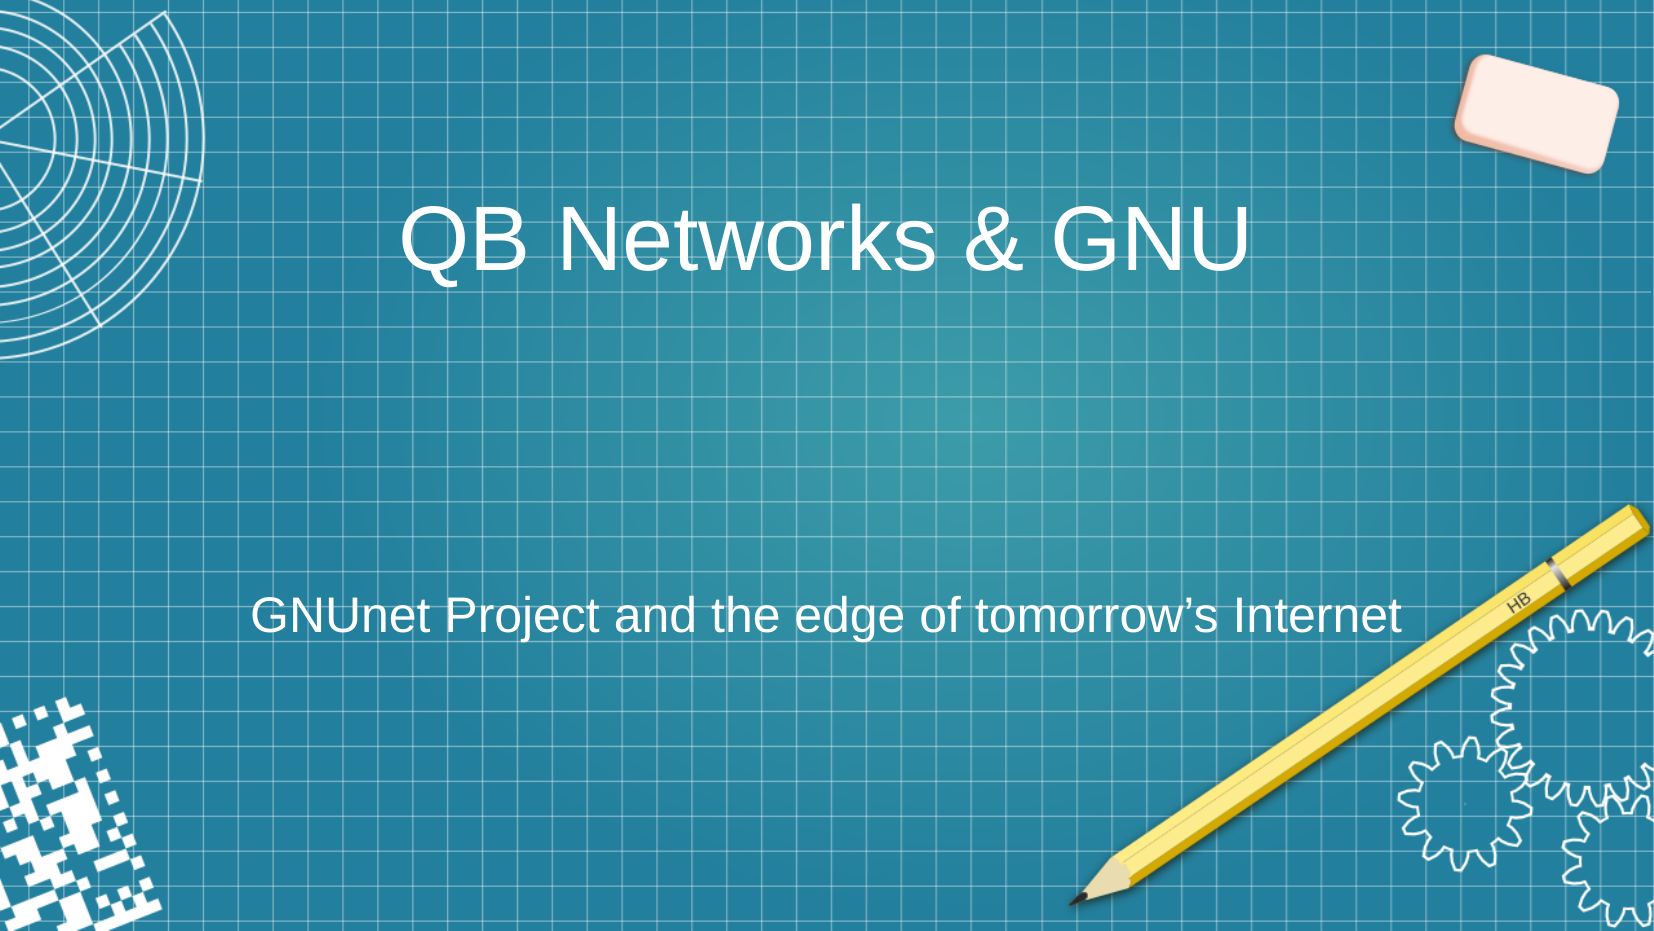

# QB Networks & GNU
GNUnet Project and the edge of tomorrow’s Internet